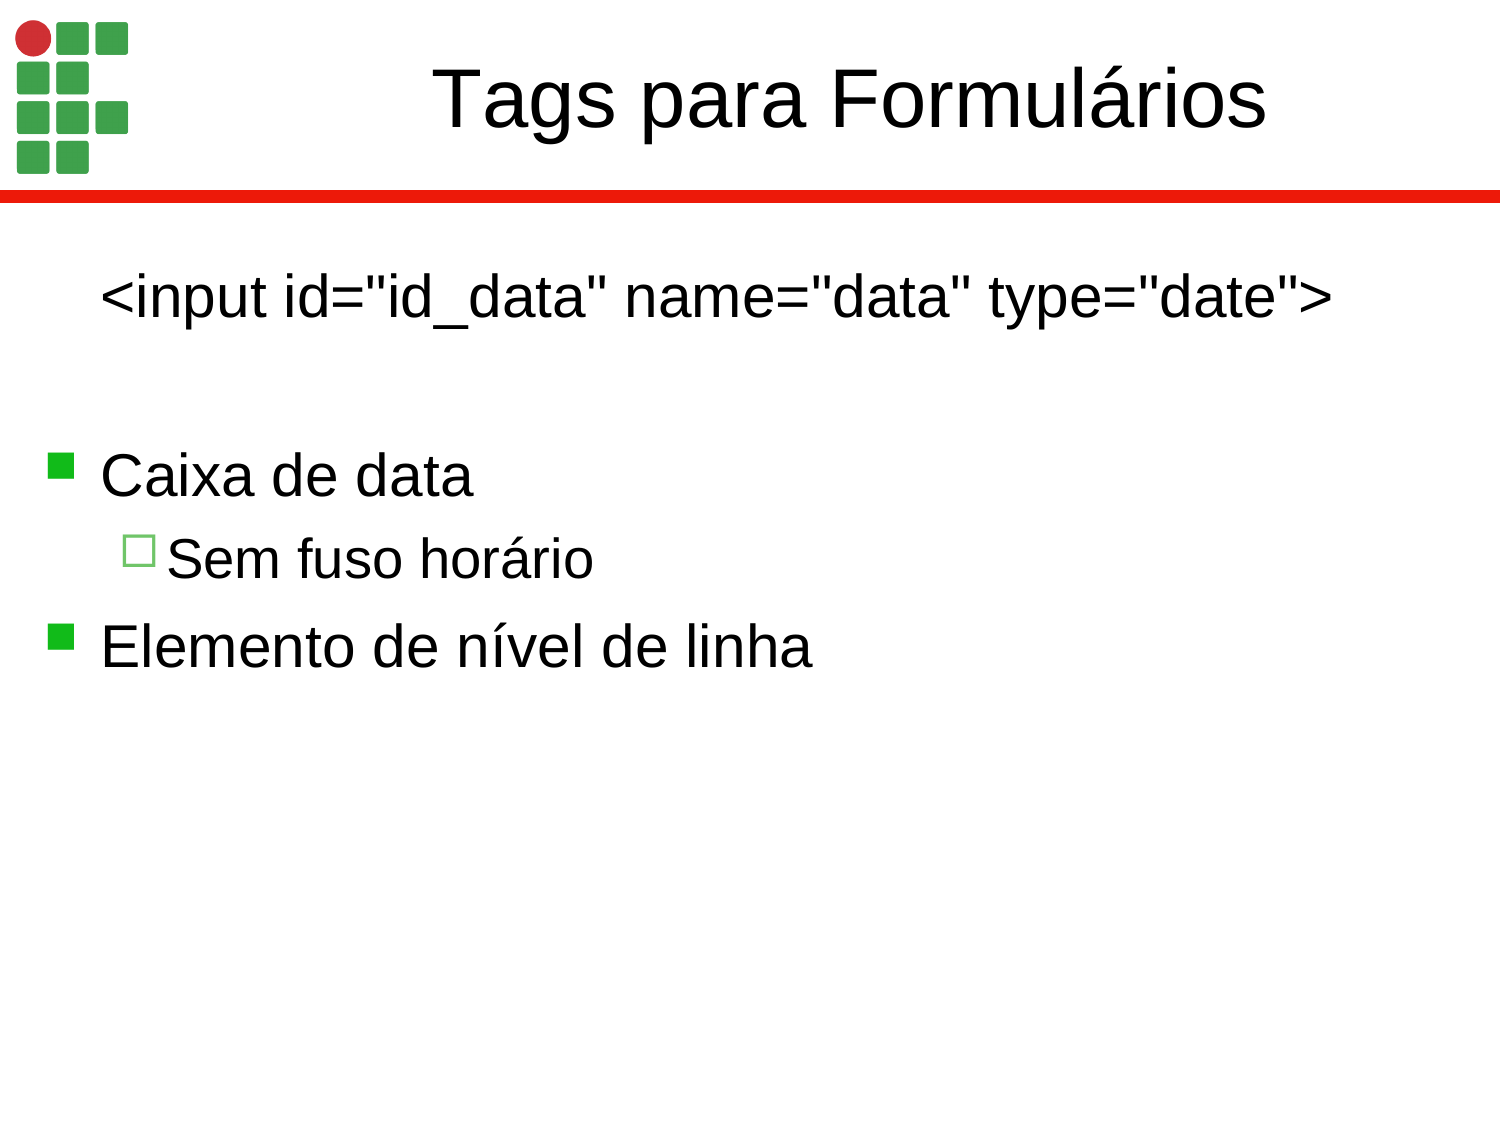

# Tags para Formulários
<input id="id_data" name="data" type="date">
Caixa de data
Sem fuso horário
Elemento de nível de linha